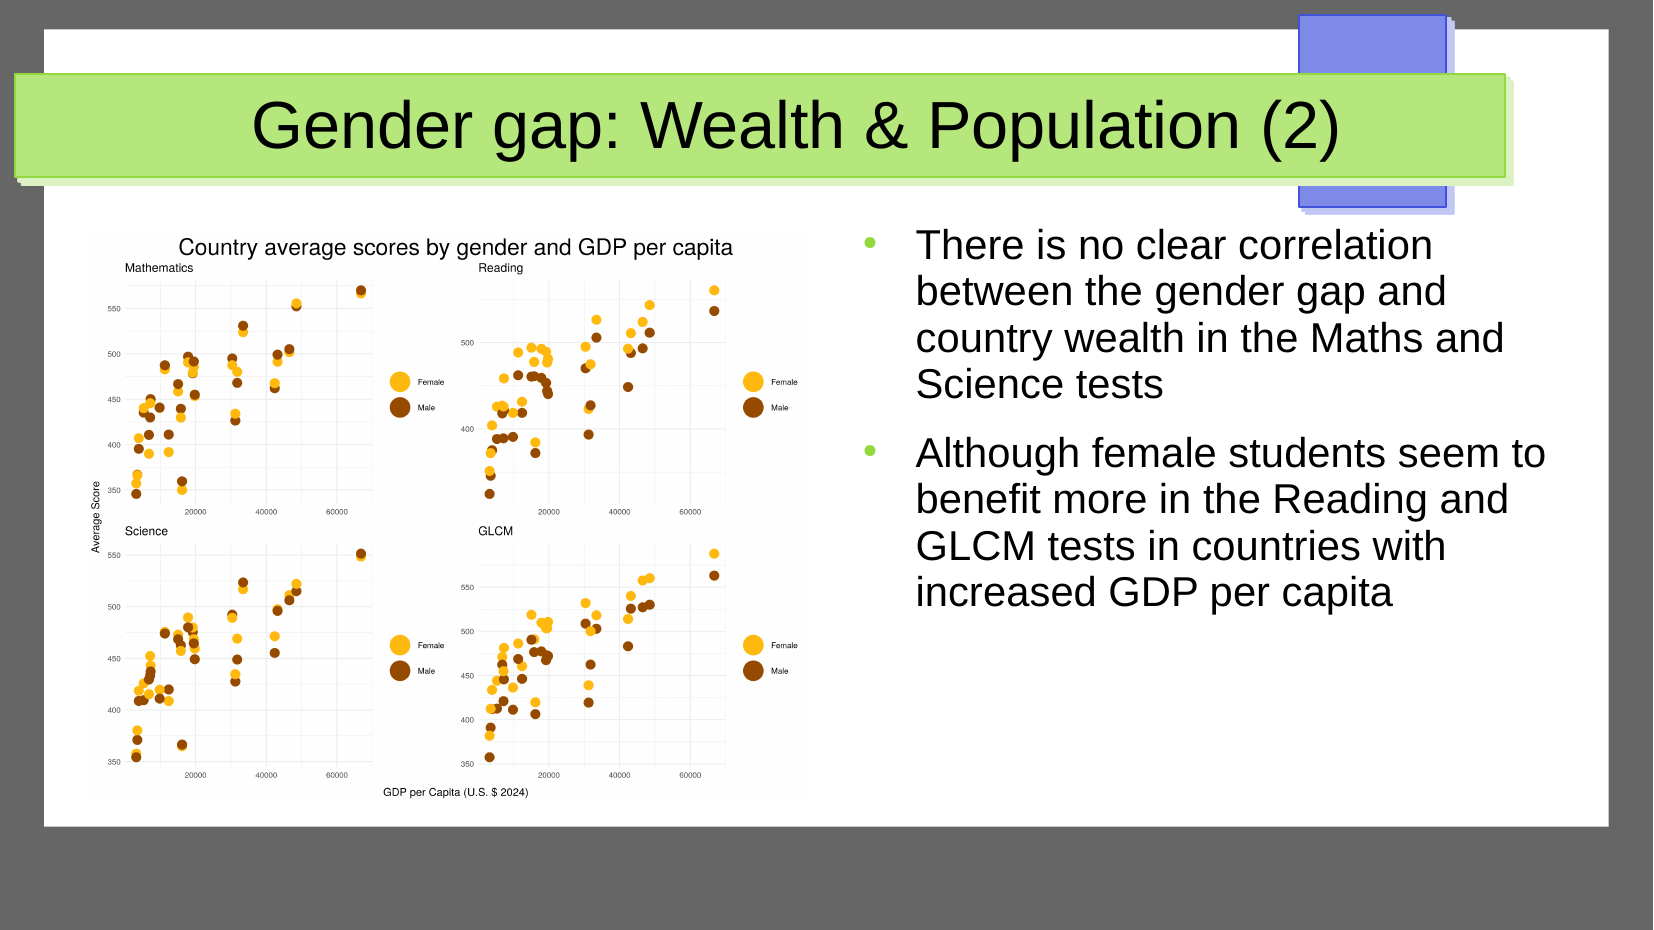

# Gender gap: Wealth & Population (2)
There is no clear correlation between the gender gap and country wealth in the Maths and Science tests
Although female students seem to benefit more in the Reading and GLCM tests in countries with increased GDP per capita